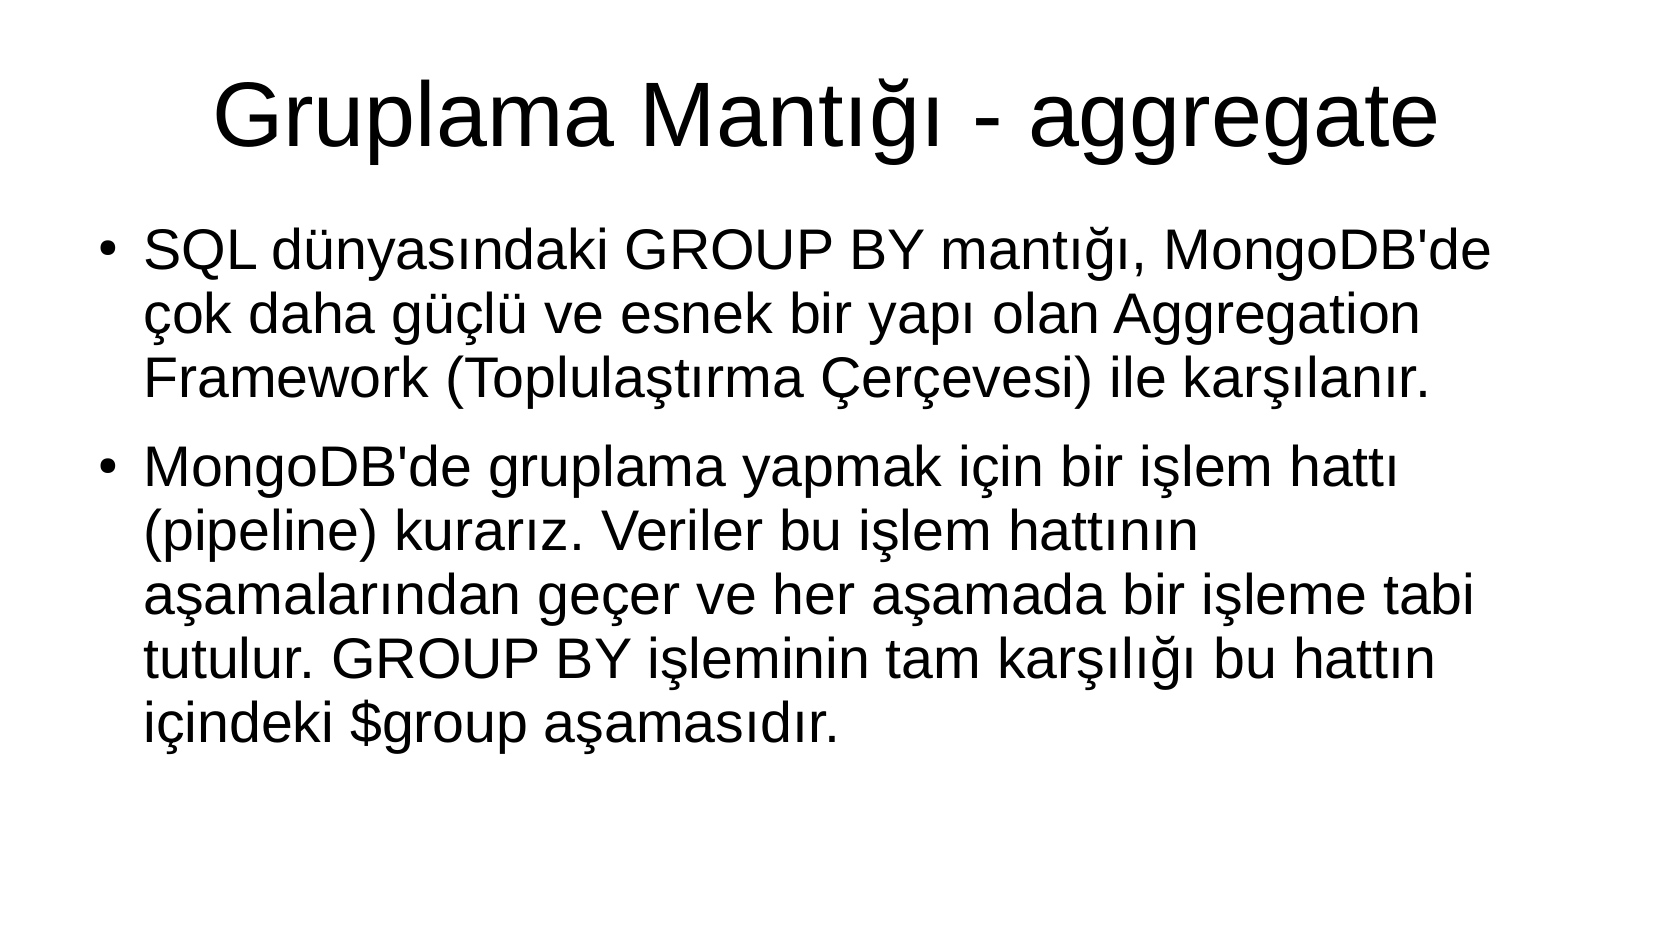

# Gruplama Mantığı - aggregate
SQL dünyasındaki GROUP BY mantığı, MongoDB'de çok daha güçlü ve esnek bir yapı olan Aggregation Framework (Toplulaştırma Çerçevesi) ile karşılanır.
MongoDB'de gruplama yapmak için bir işlem hattı (pipeline) kurarız. Veriler bu işlem hattının aşamalarından geçer ve her aşamada bir işleme tabi tutulur. GROUP BY işleminin tam karşılığı bu hattın içindeki $group aşamasıdır.